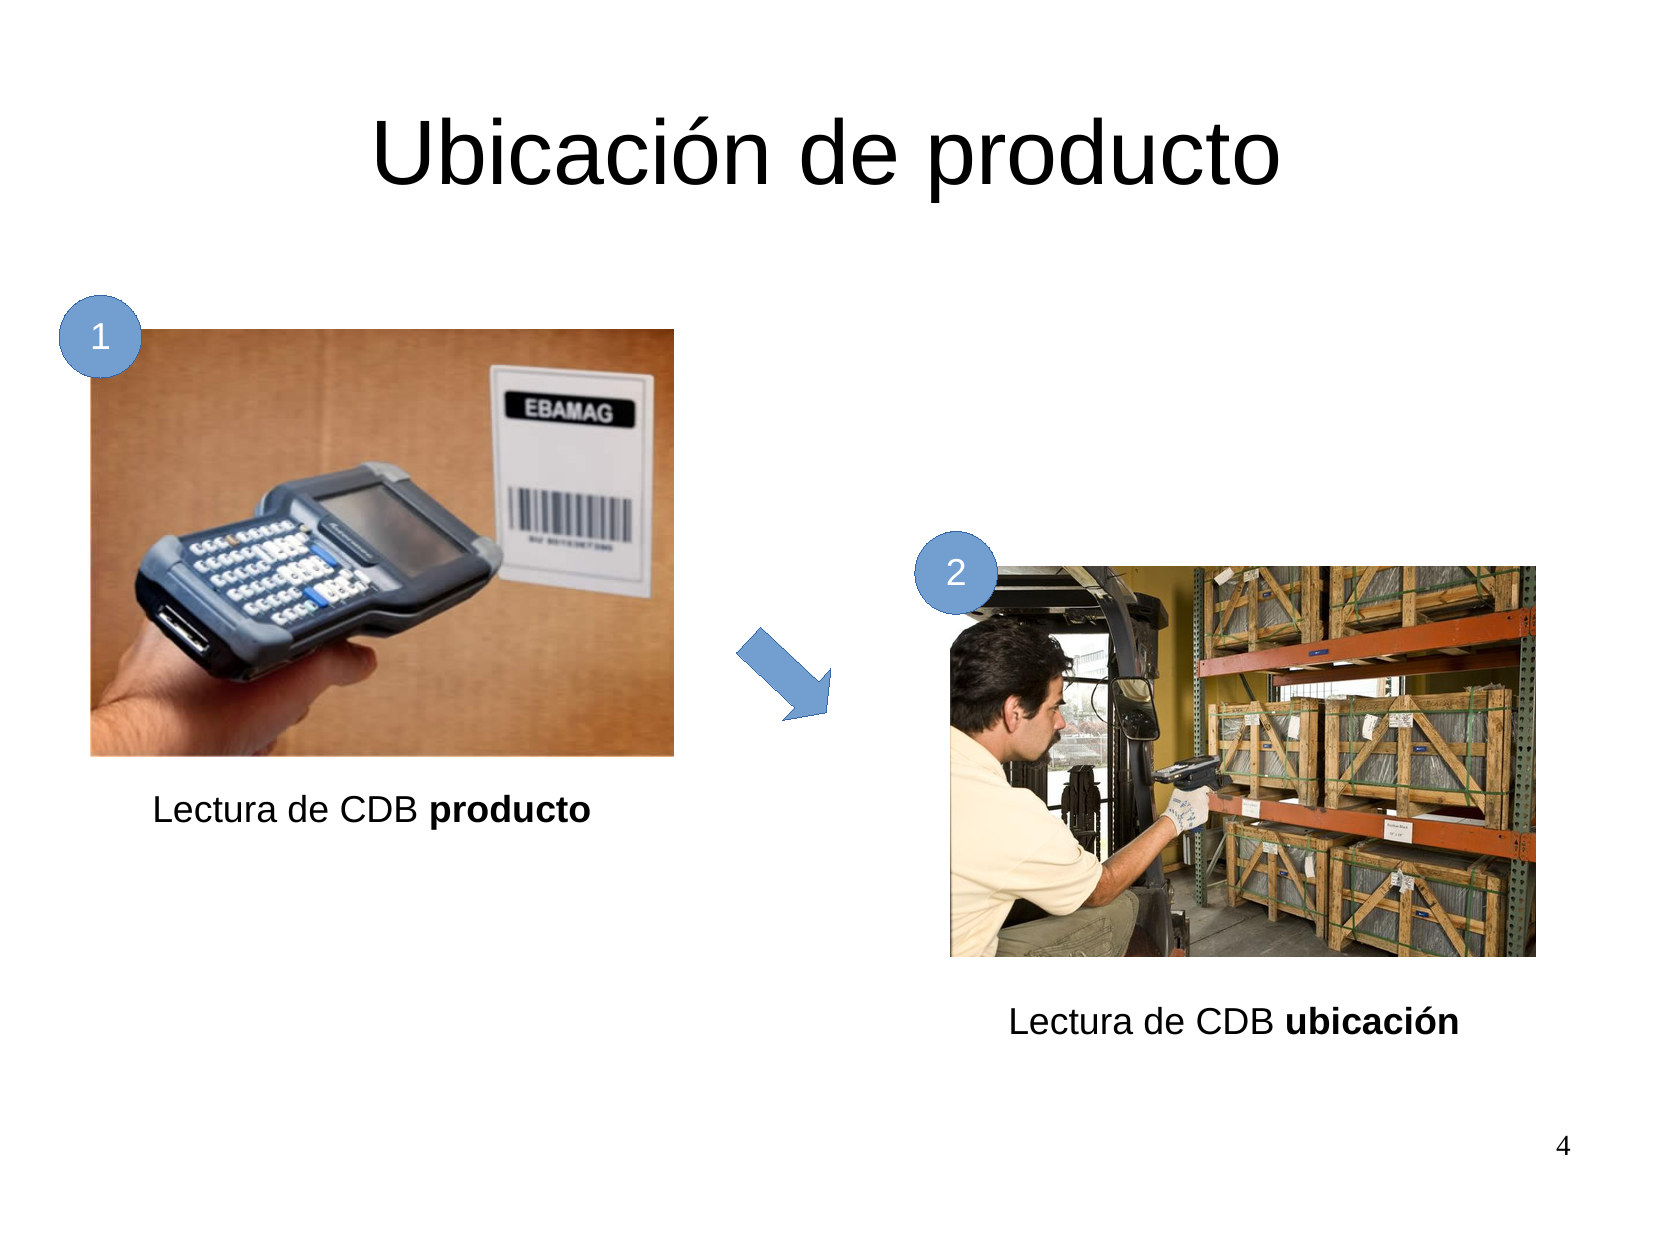

# Ubicación de producto
1
2
Lectura de CDB producto
Lectura de CDB ubicación
4